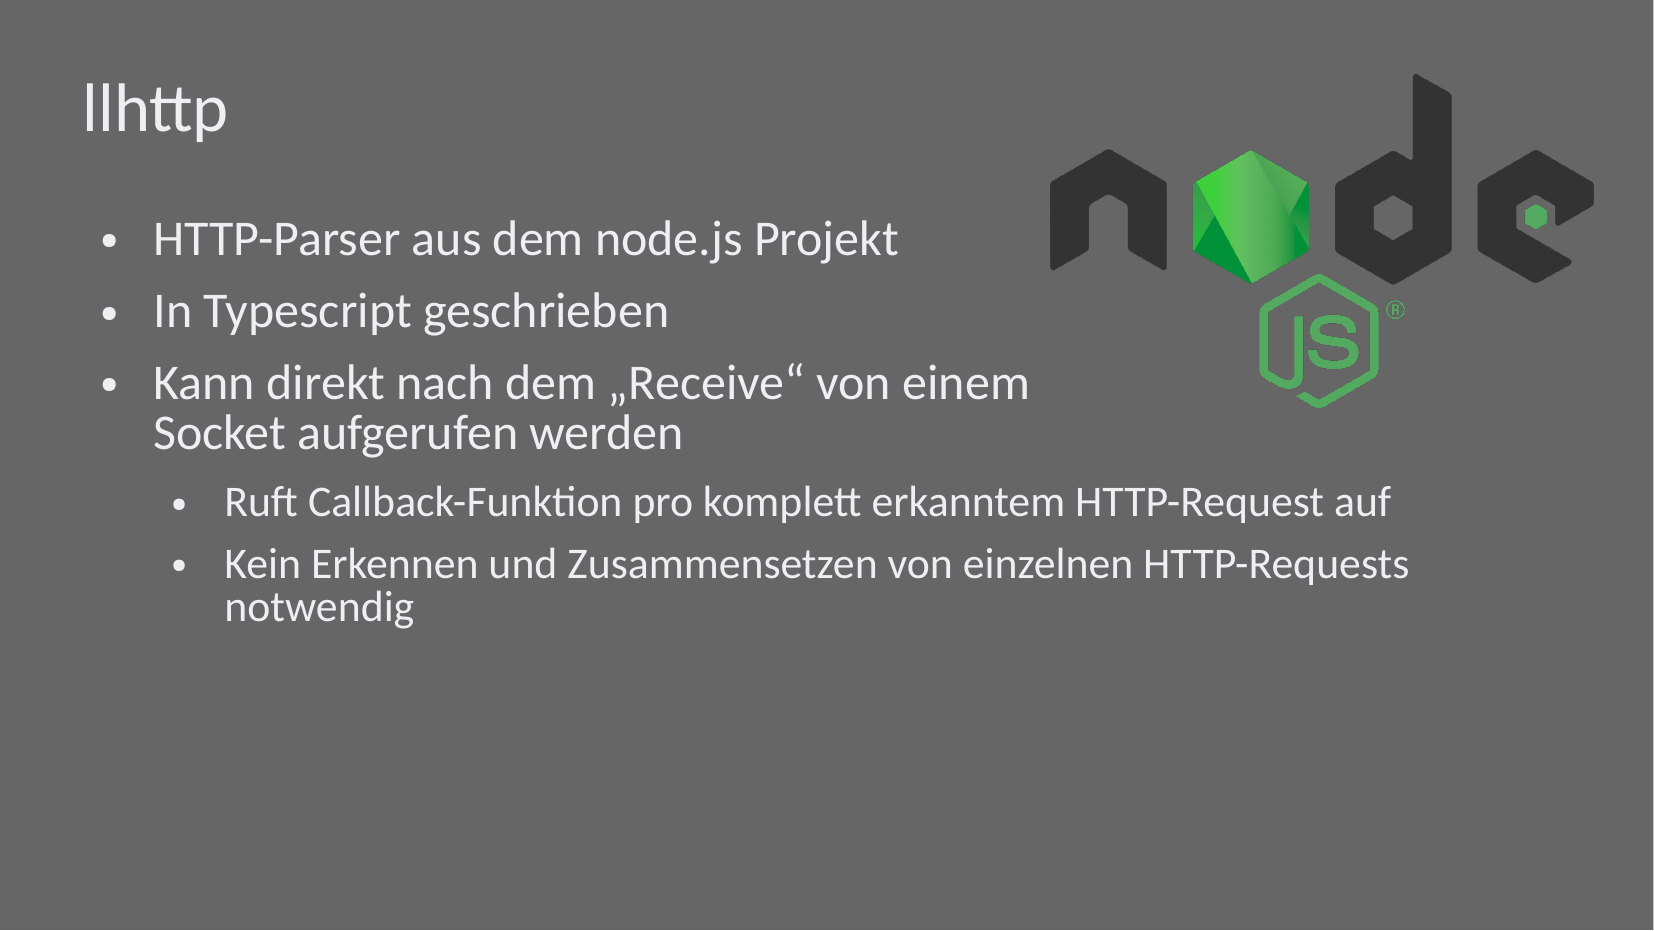

# llhttp
HTTP-Parser aus dem node.js Projekt
In Typescript geschrieben
Kann direkt nach dem „Receive“ von einem
Socket aufgerufen werden
Ruft Callback-Funktion pro komplett erkanntem HTTP-Request auf
Kein Erkennen und Zusammensetzen von einzelnen HTTP-Requests notwendig